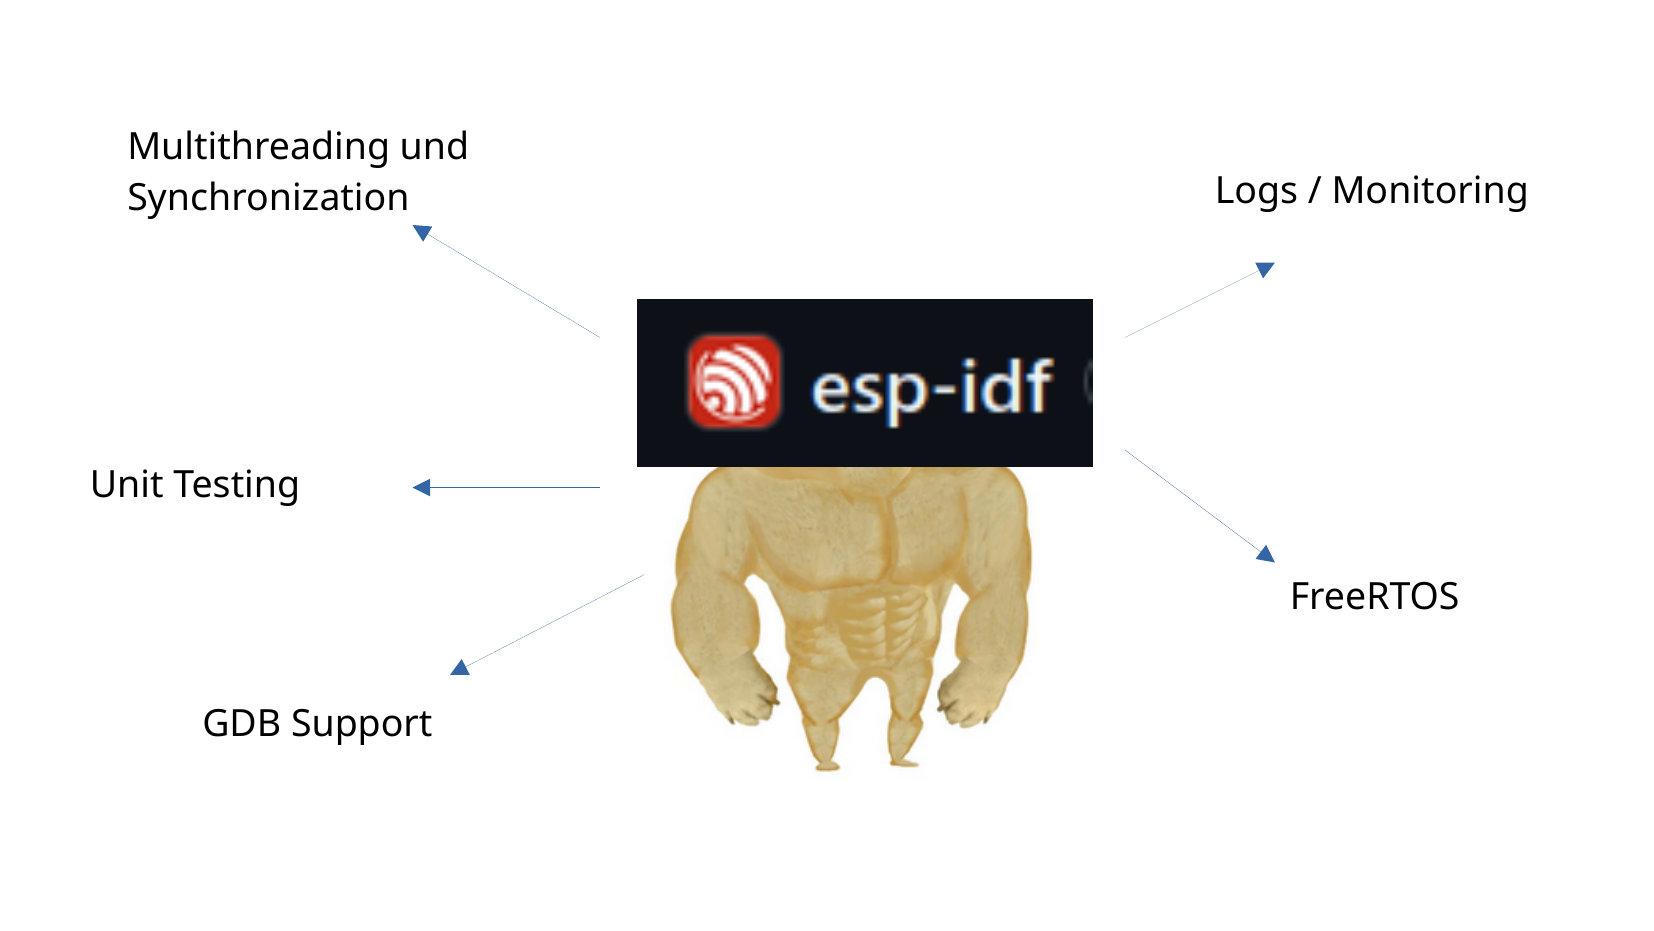

Multithreading und Synchronization
Logs / Monitoring
Unit Testing
FreeRTOS
GDB Support